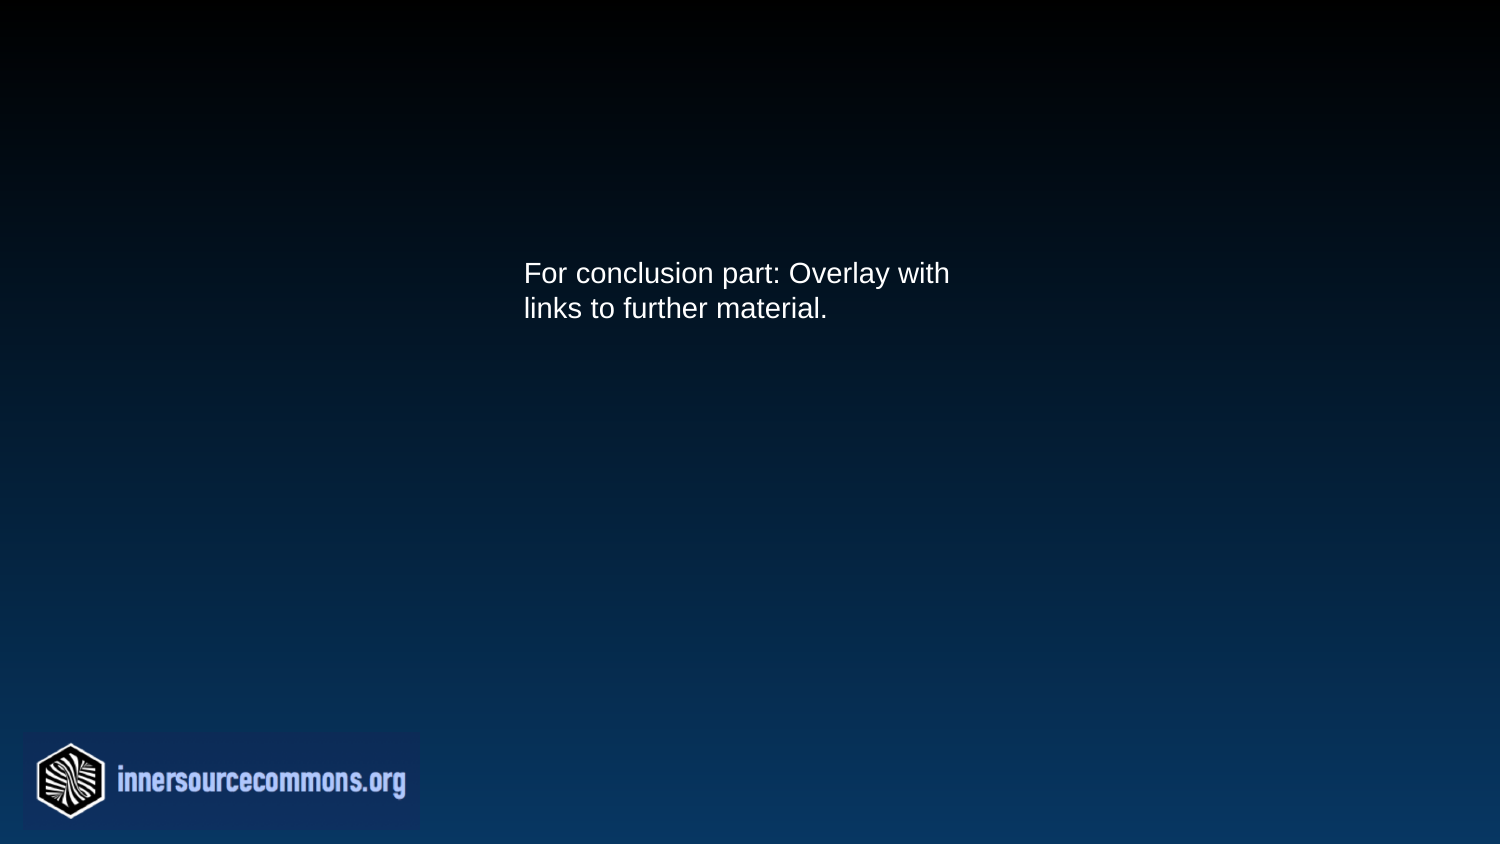

For conclusion part: Overlay with links to further material.